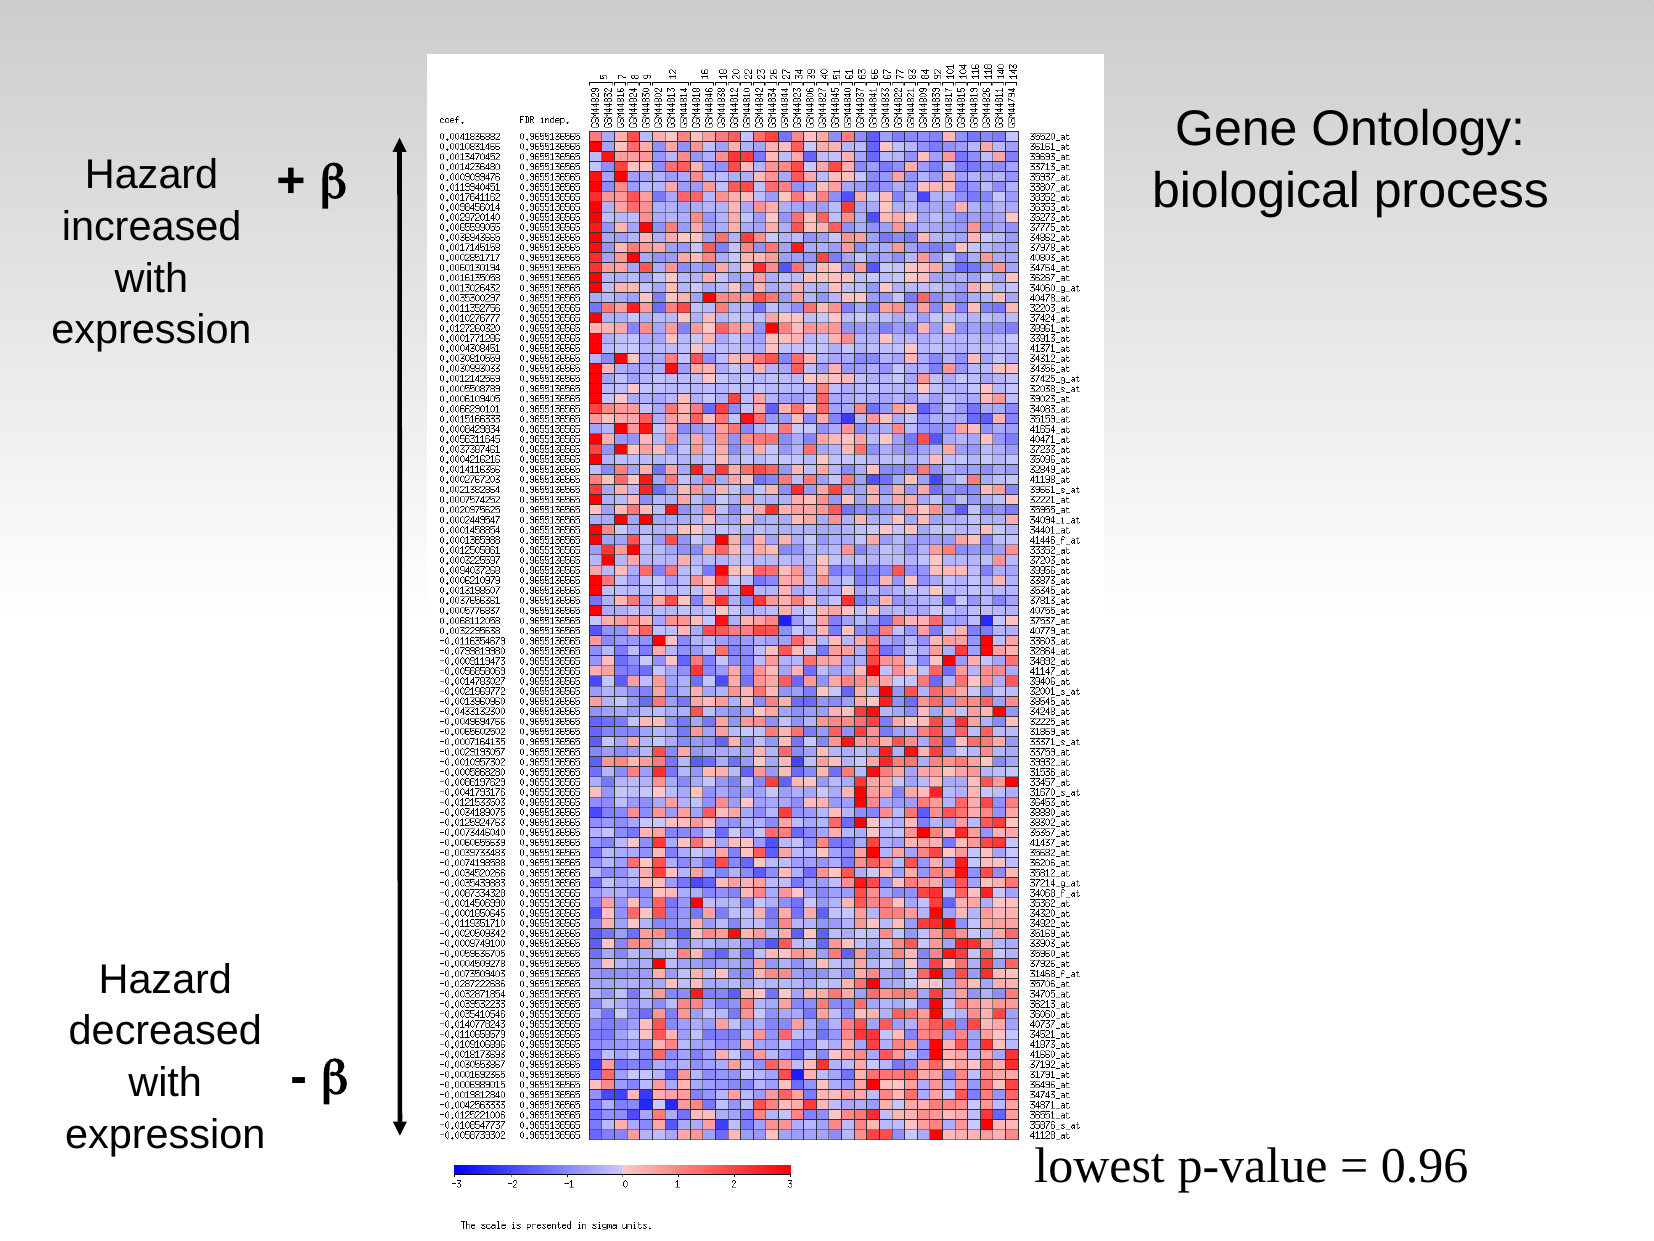

Gene Ontology: biological process
Hazard increased with expression
+ 
Hazard decreased with expression
- 
# lowest p-value = 0.96